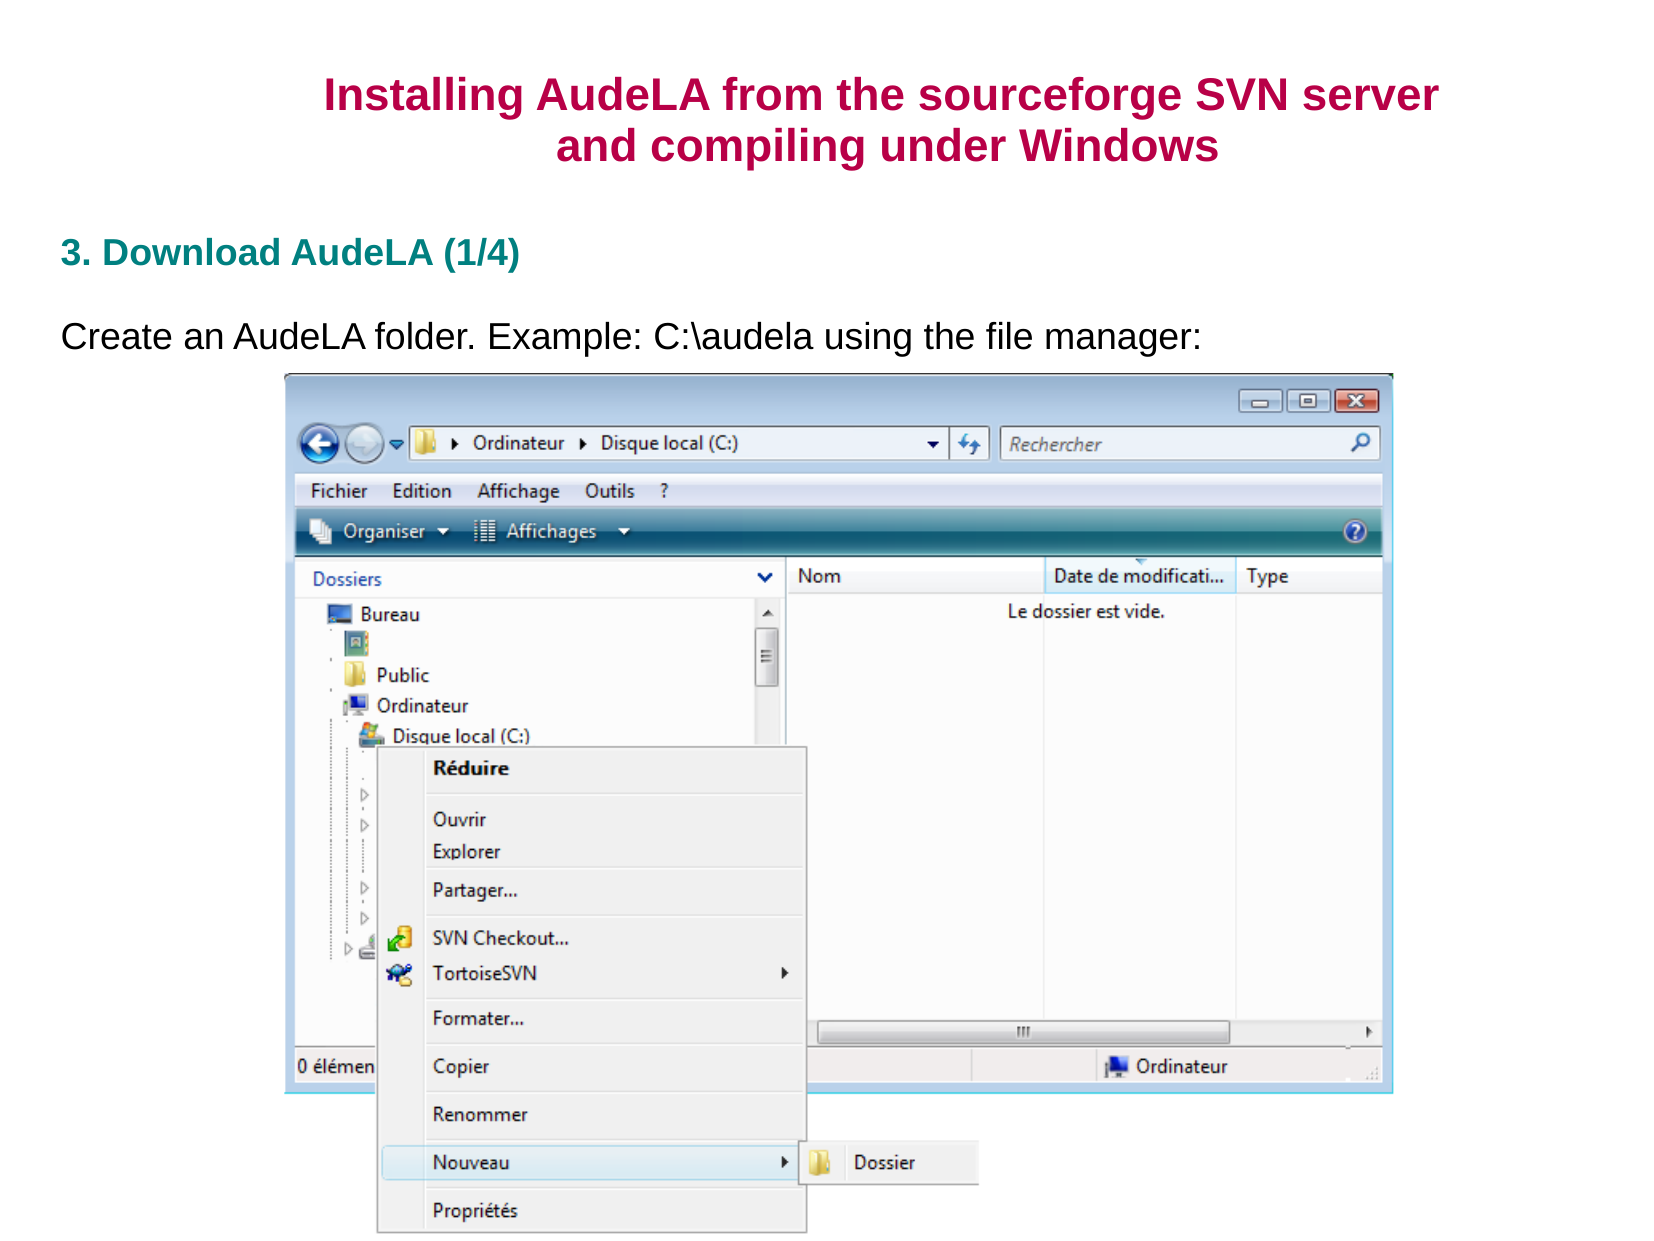

Installing AudeLA from the sourceforge SVN server
and compiling under Windows
3. Download AudeLA (1/4)
Create an AudeLA folder. Example: C:\audela using the file manager: